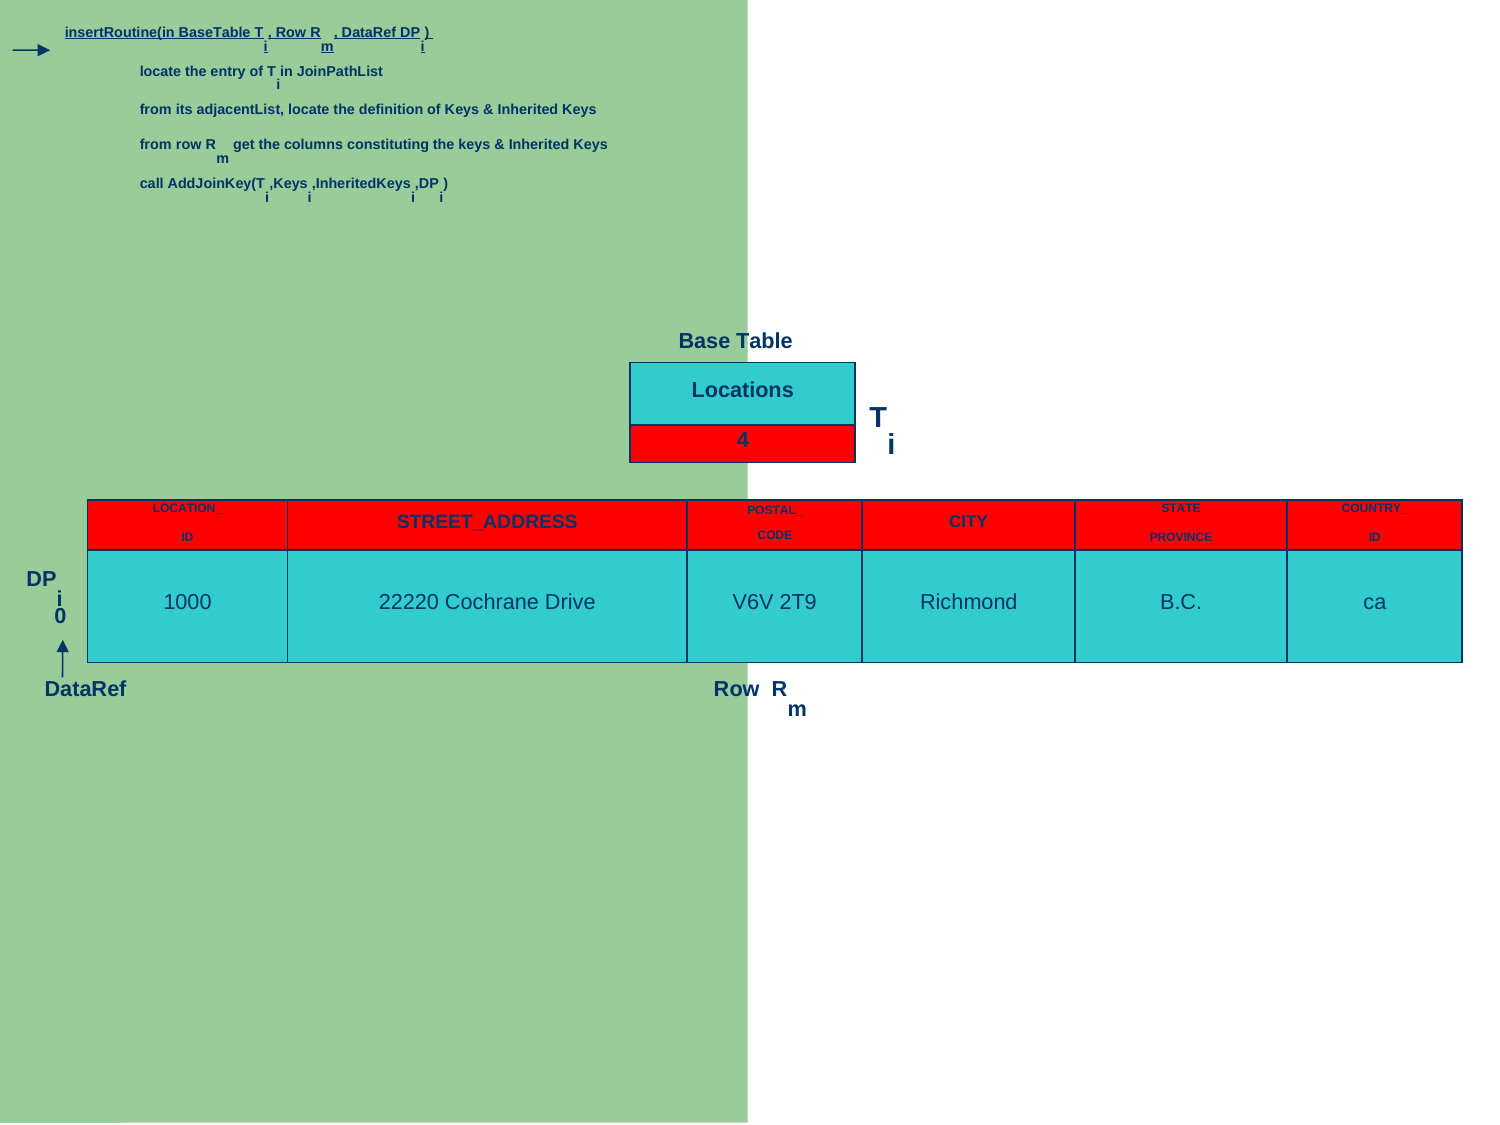

insertRoutine(in BaseTable Ti, Row Rm, DataRef DPi)
locate the entry of Tiin JoinPathList
from its adjacentList, locate the definition of Keys & Inherited Keys
from row Rm get the columns constituting the keys & Inherited Keys
call AddJoinKey(Ti,Keysi,InheritedKeysi,DPi)
Base Table
Locations
Ti
4
LOCATION_
ID
STREET_ADDRESS
POSTAL_
CODE
CITY
STATE
PROVINCE
COUNTRY_
ID
1000
22220 Cochrane Drive
V6V 2T9
Richmond
B.C.
ca
DPi
0
DataRef
Row Rm